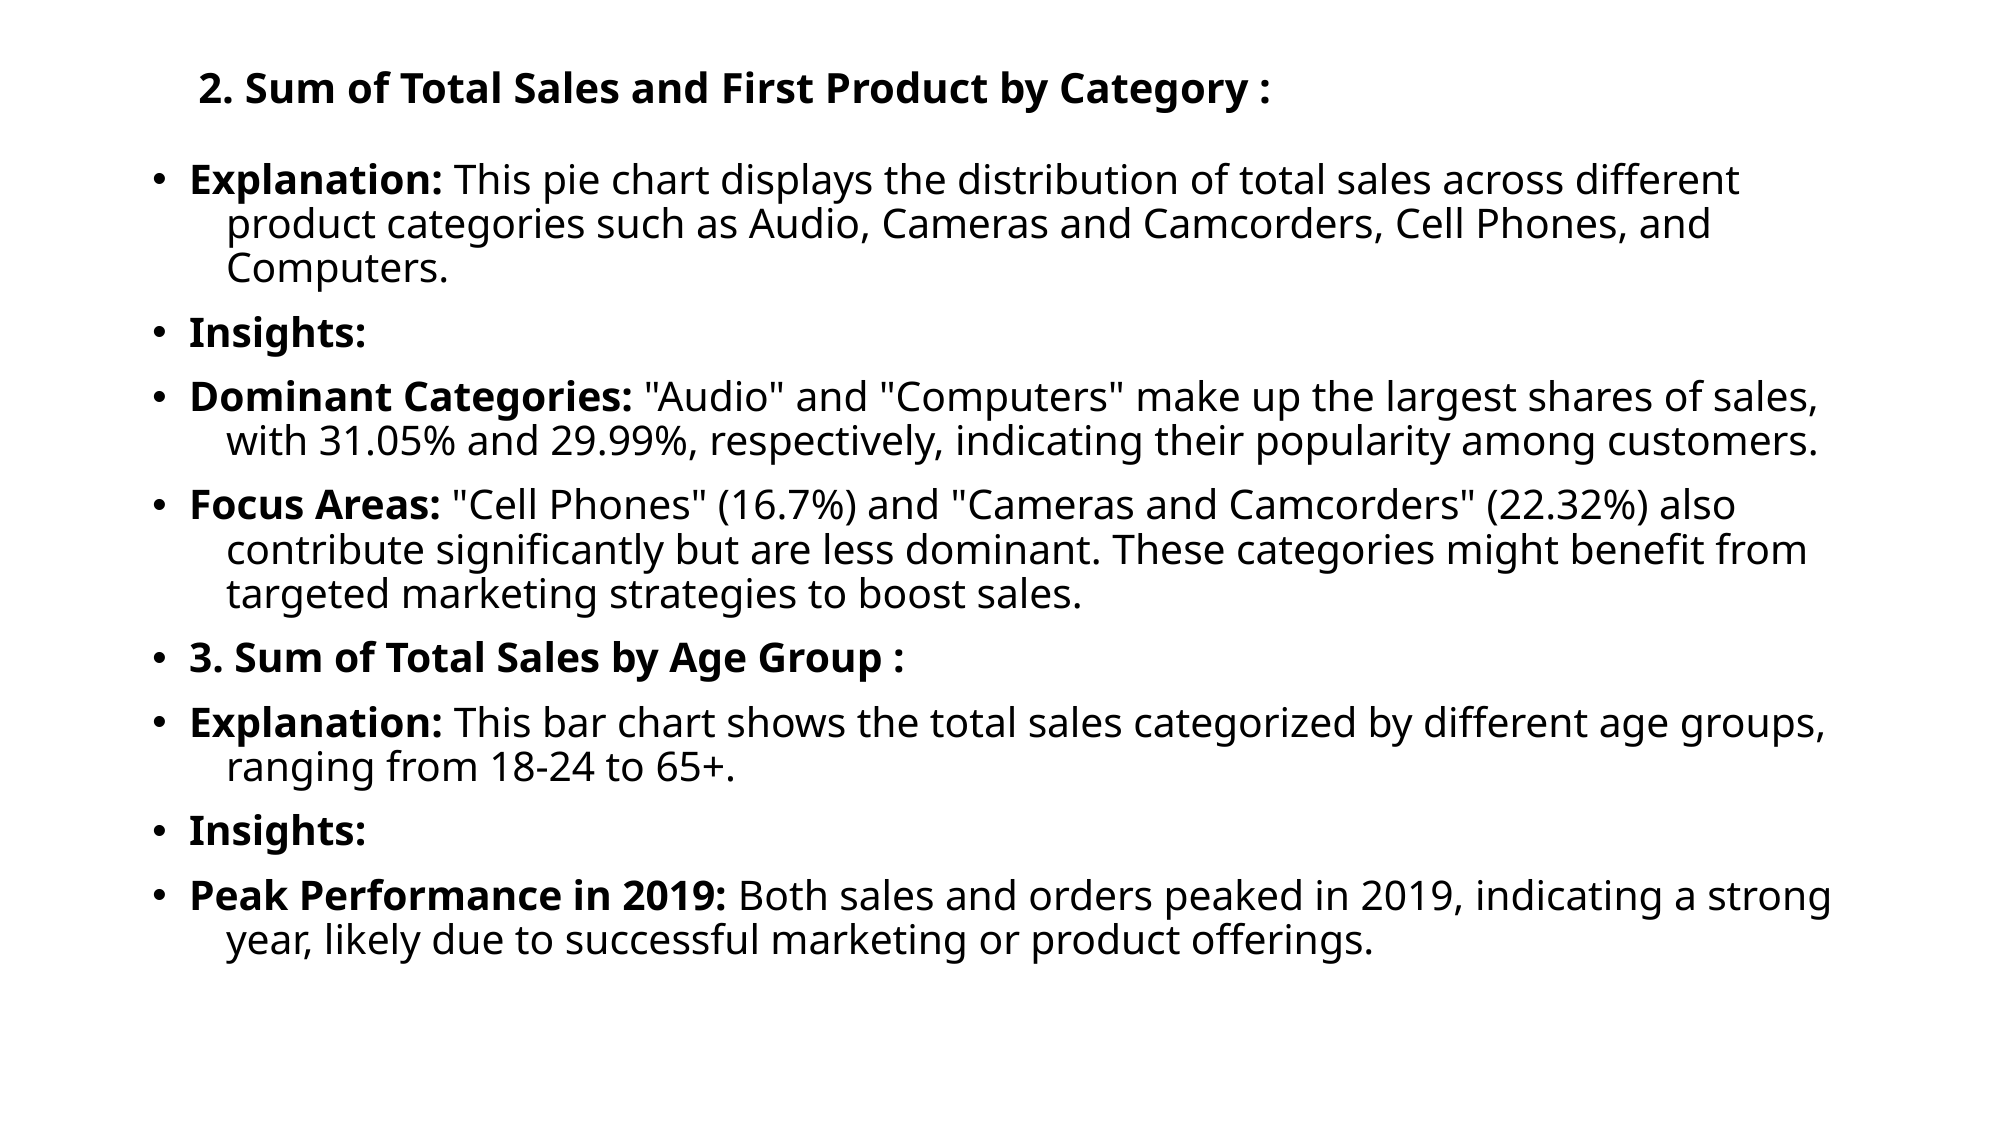

# 2. Sum of Total Sales and First Product by Category :
Explanation: This pie chart displays the distribution of total sales across different product categories such as Audio, Cameras and Camcorders, Cell Phones, and Computers.
Insights:
Dominant Categories: "Audio" and "Computers" make up the largest shares of sales, with 31.05% and 29.99%, respectively, indicating their popularity among customers.
Focus Areas: "Cell Phones" (16.7%) and "Cameras and Camcorders" (22.32%) also contribute significantly but are less dominant. These categories might benefit from targeted marketing strategies to boost sales.
3. Sum of Total Sales by Age Group :
Explanation: This bar chart shows the total sales categorized by different age groups, ranging from 18-24 to 65+.
Insights:
Peak Performance in 2019: Both sales and orders peaked in 2019, indicating a strong year, likely due to successful marketing or product offerings.